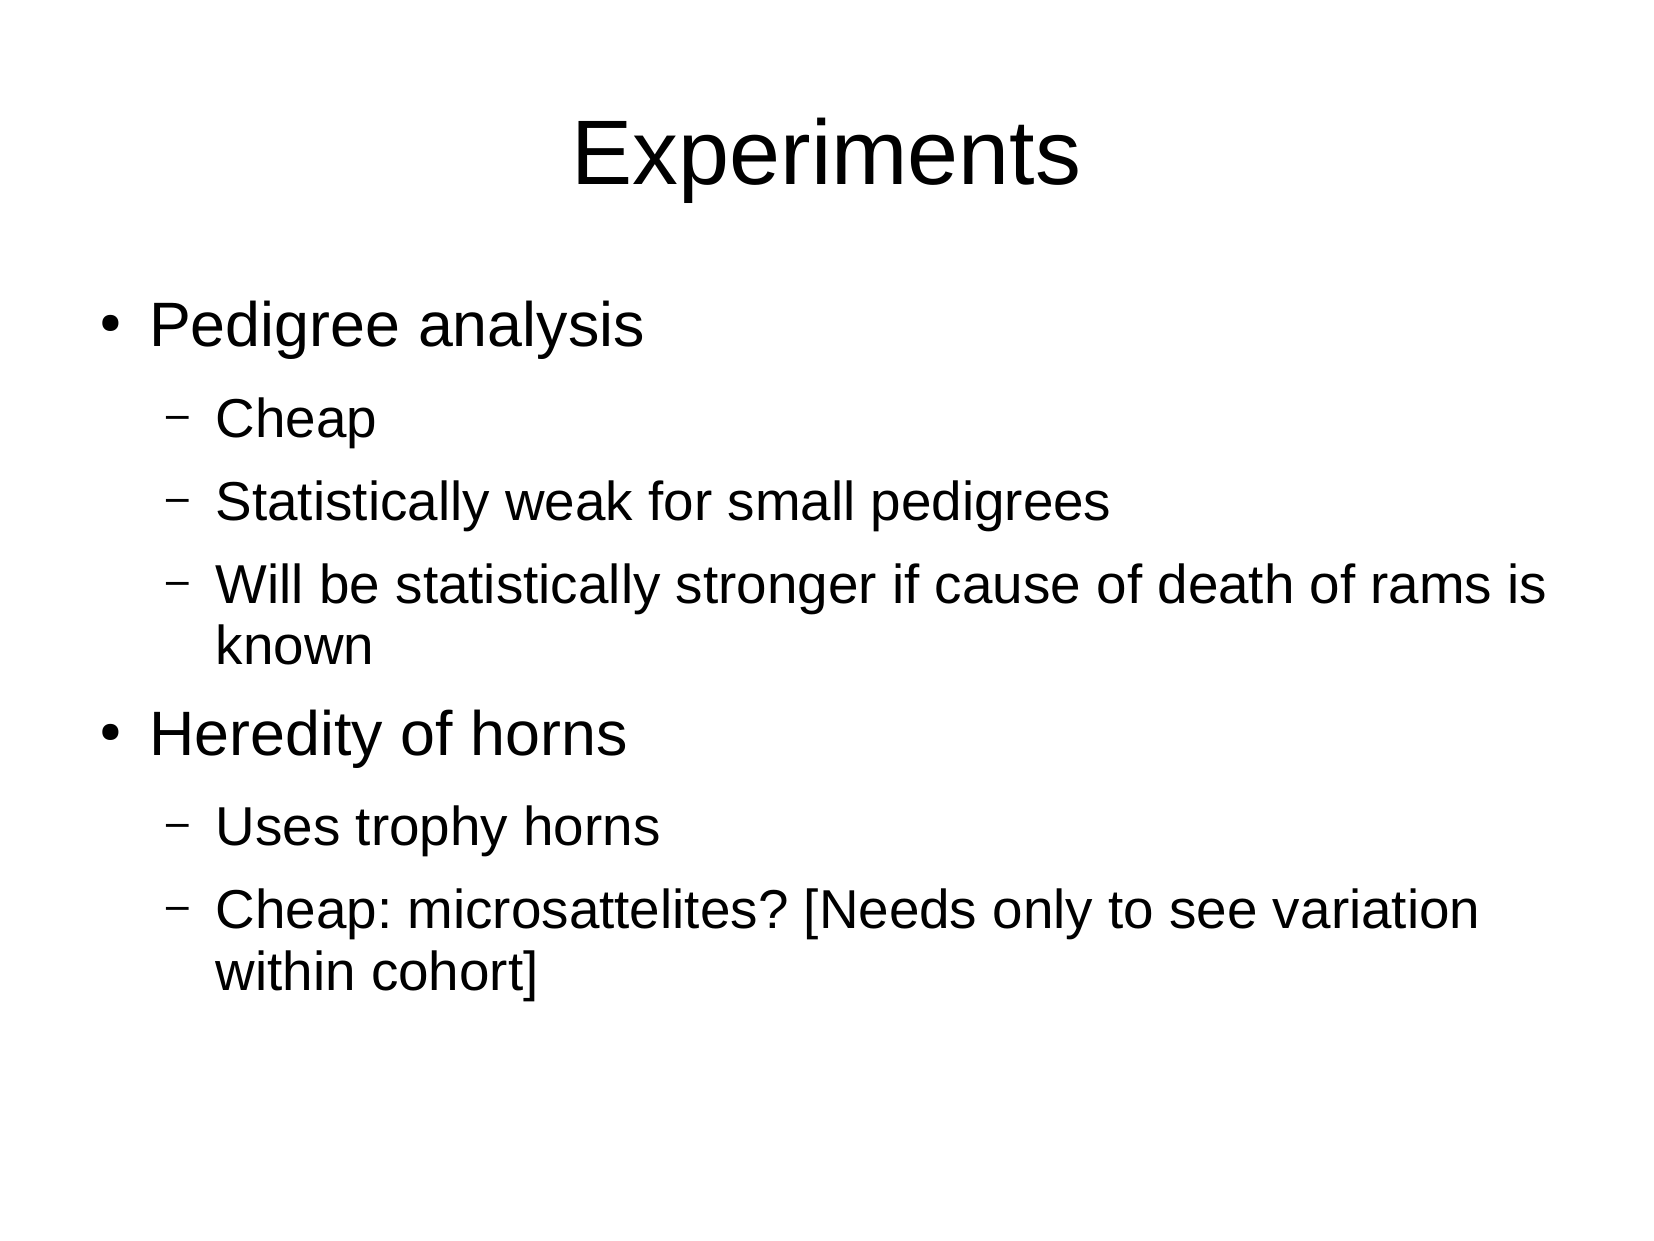

# Experiments
Pedigree analysis
Cheap
Statistically weak for small pedigrees
Will be statistically stronger if cause of death of rams is known
Heredity of horns
Uses trophy horns
Cheap: microsattelites? [Needs only to see variation within cohort]